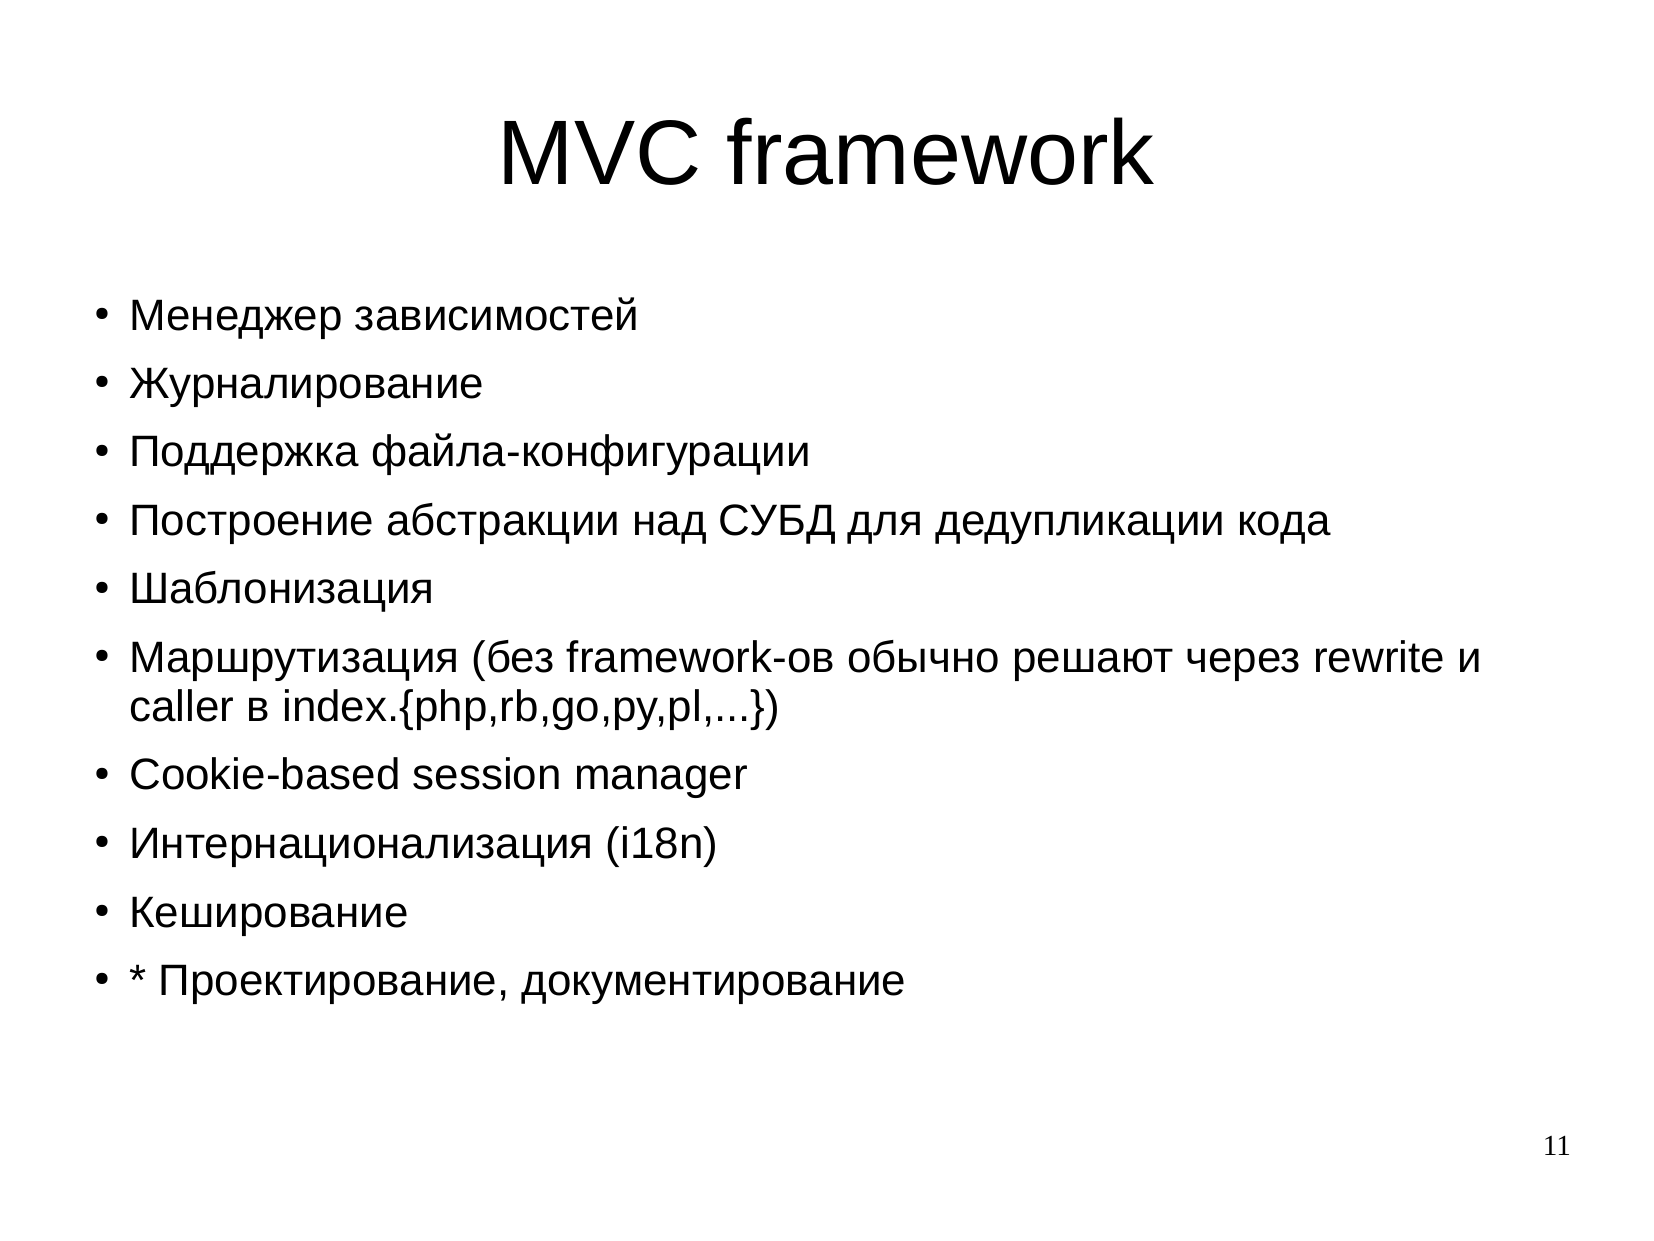

# MVC framework
Менеджер зависимостей
Журналирование
Поддержка файла-конфигурации
Построение абстракции над СУБД для дедупликации кода
Шаблонизация
Маршрутизация (без framework-ов обычно решают через rewrite и caller в index.{php,rb,go,py,pl,...})
Cookie-based session manager
Интернационализация (i18n)
Кеширование
* Проектирование, документирование
11